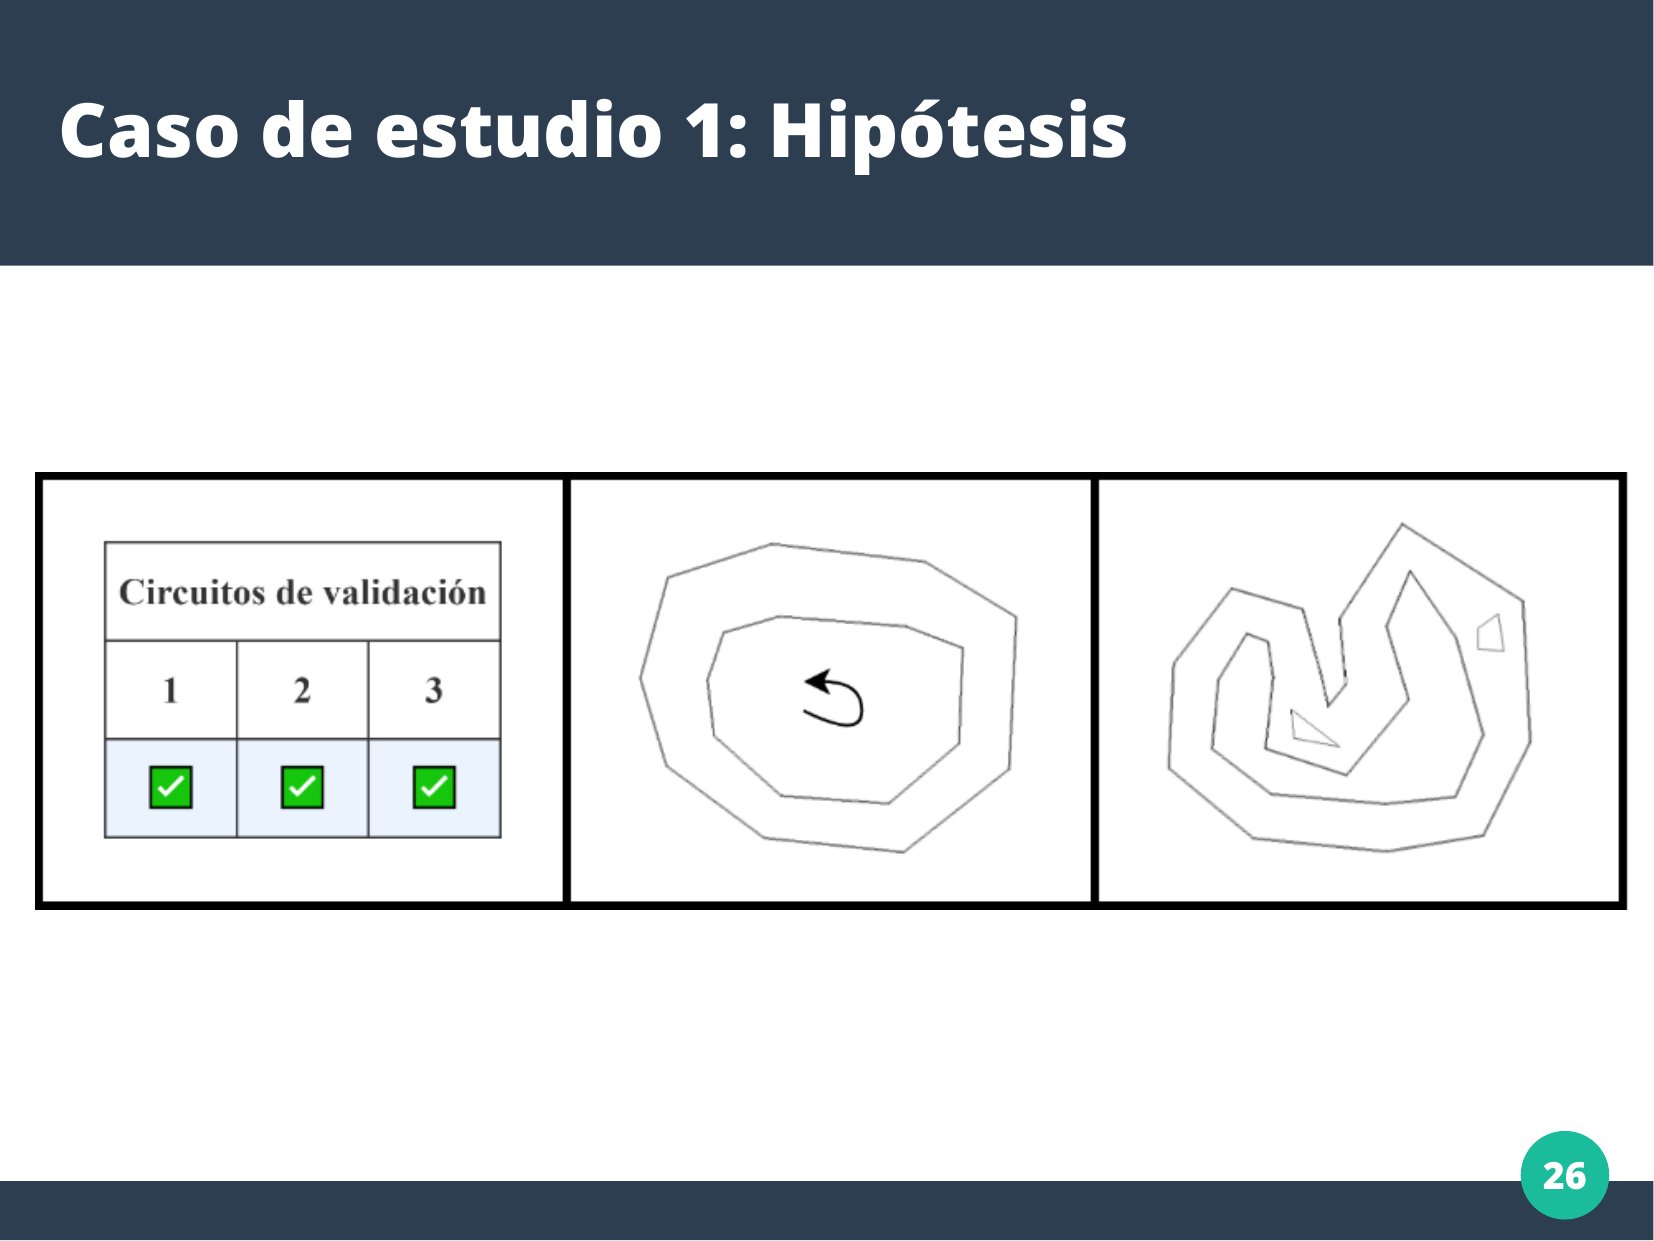

# Caso de estudio 1: Hipótesis
26